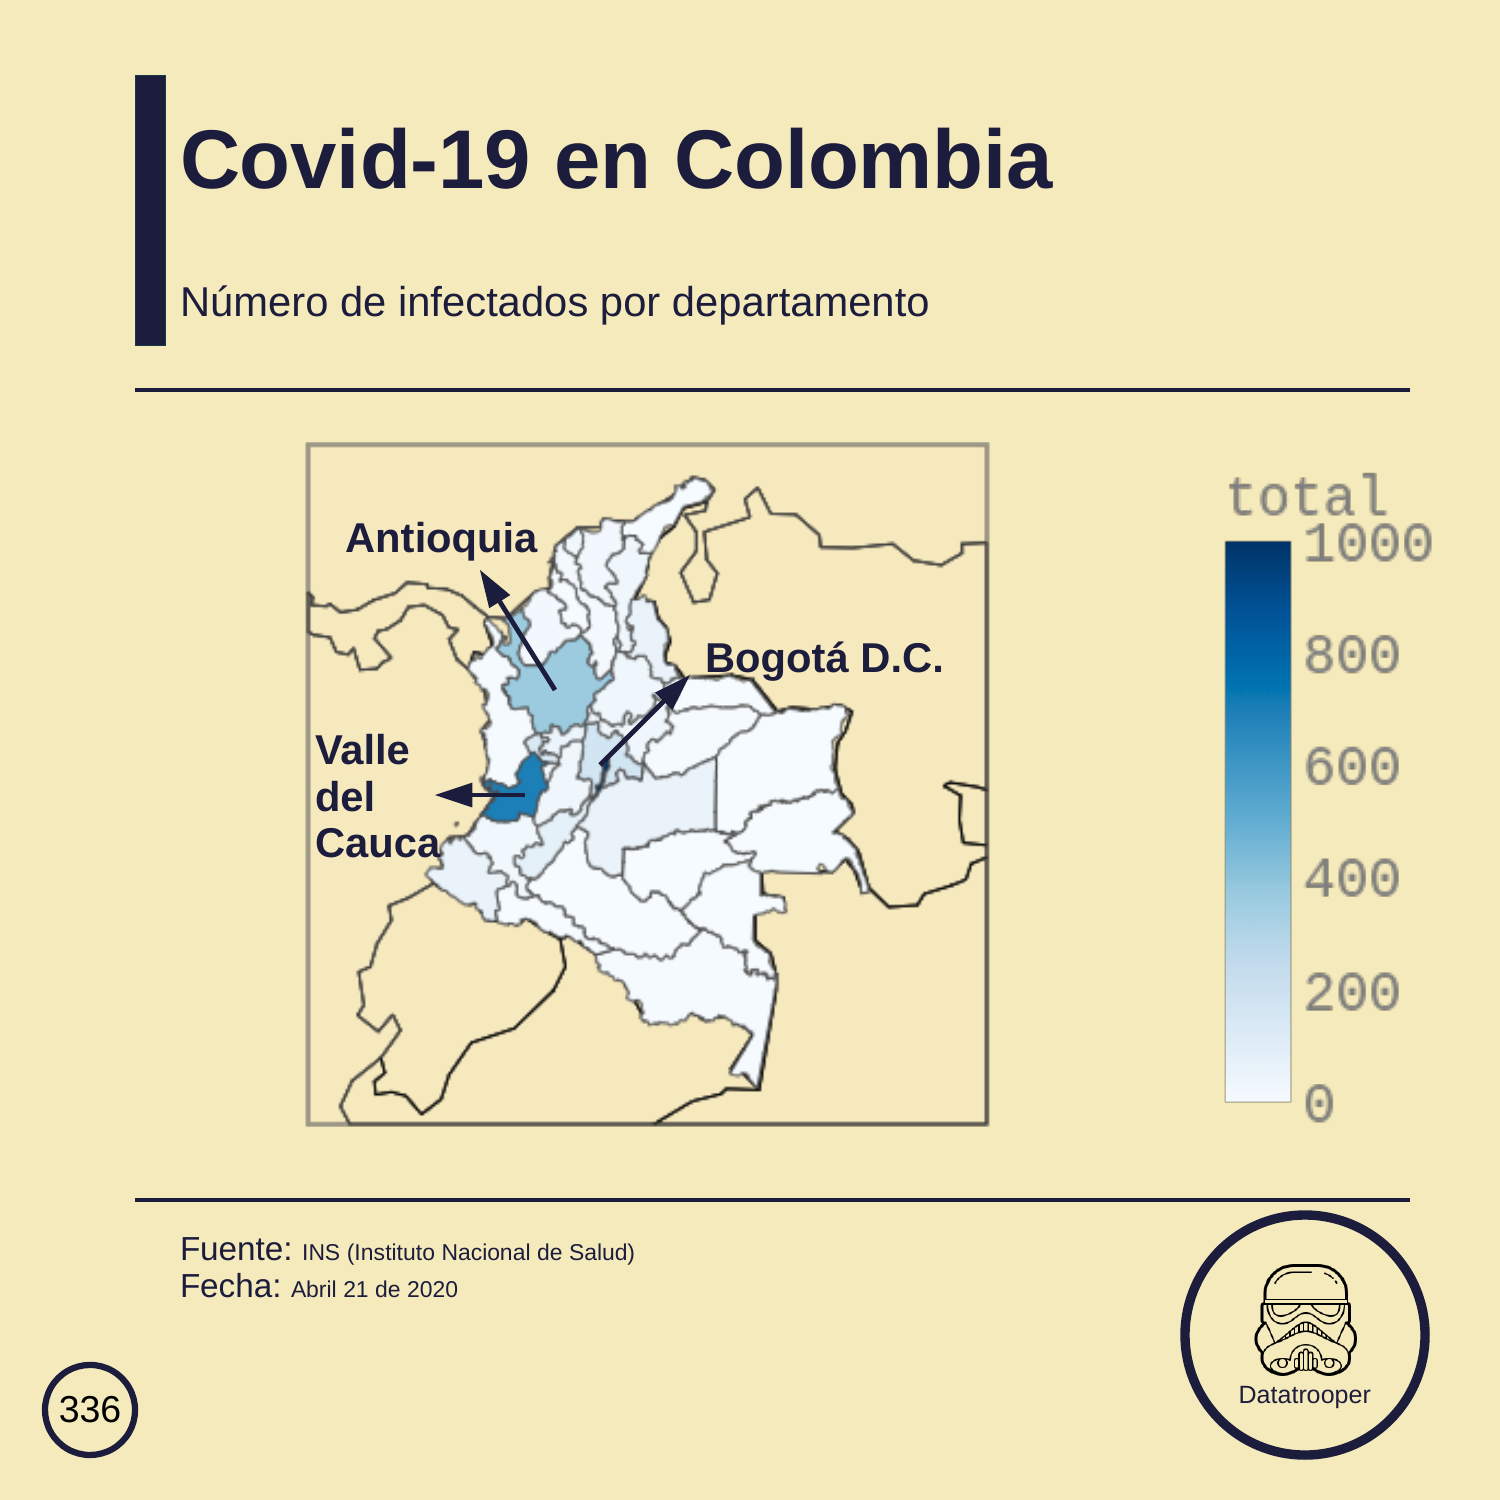

# Covid-19 en Colombia
Número de infectados por departamento
Antioquia
Bogotá D.C.
Valle del Cauca
Fuente: INS (Instituto Nacional de Salud)
Fecha: Abril 21 de 2020
336
Datatrooper